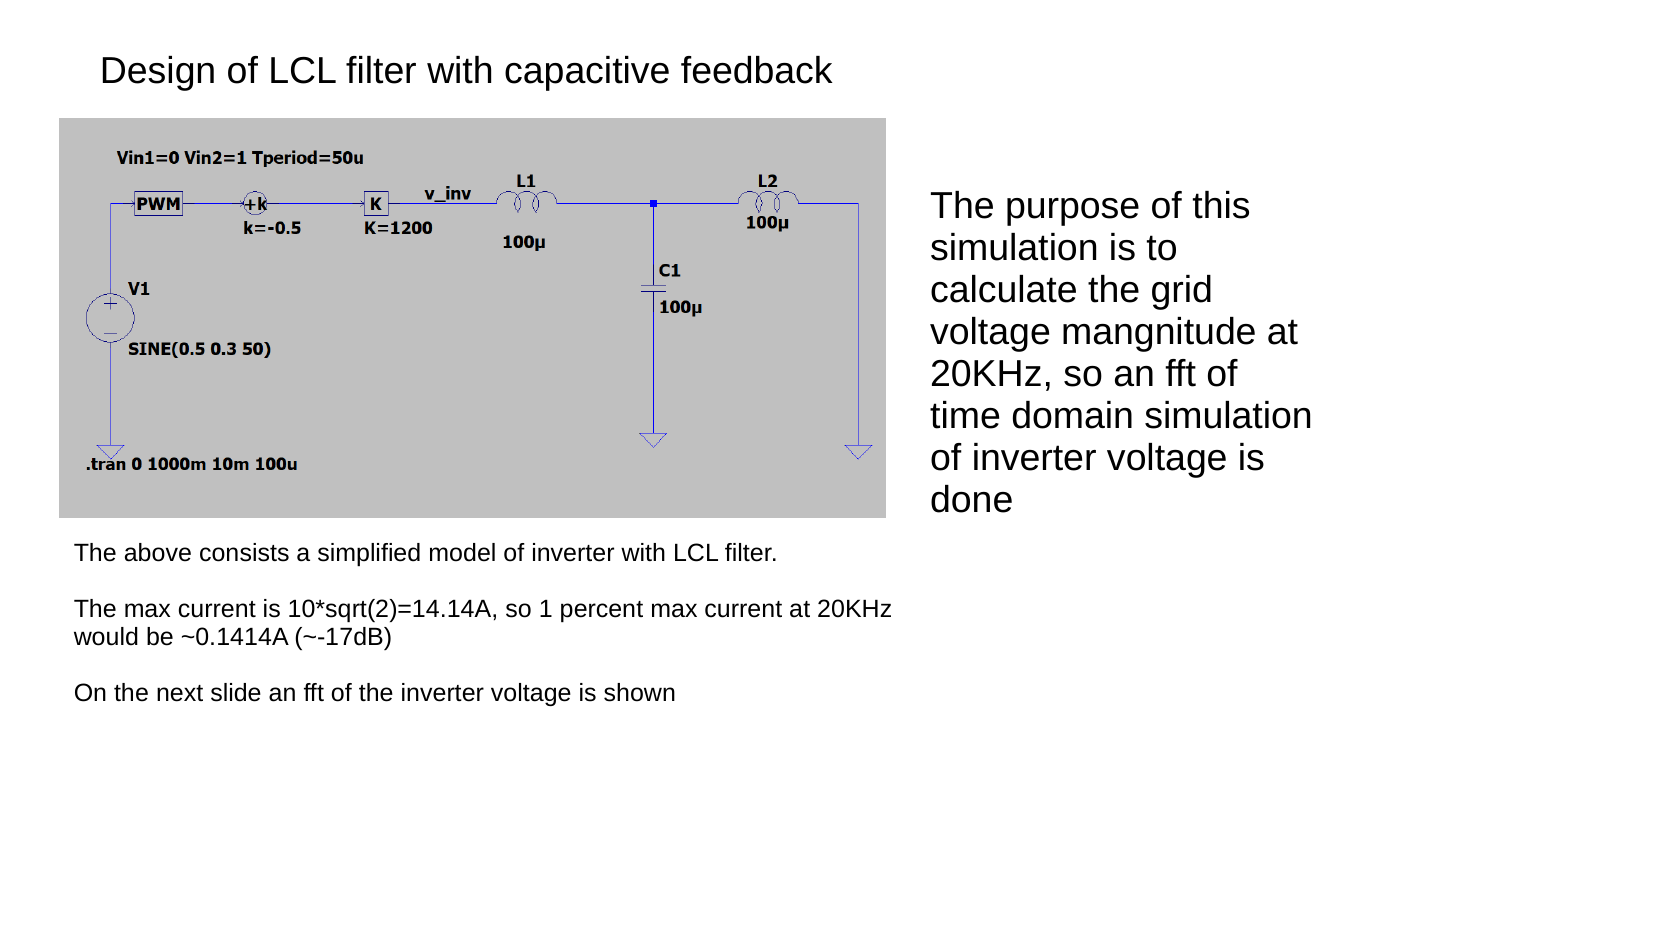

# Design of LCL filter with capacitive feedback
The purpose of this simulation is to calculate the grid voltage mangnitude at 20KHz, so an fft of time domain simulation of inverter voltage is done
The above consists a simplified model of inverter with LCL filter.
The max current is 10*sqrt(2)=14.14A, so 1 percent max current at 20KHz would be ~0.1414A (~-17dB)
On the next slide an fft of the inverter voltage is shown